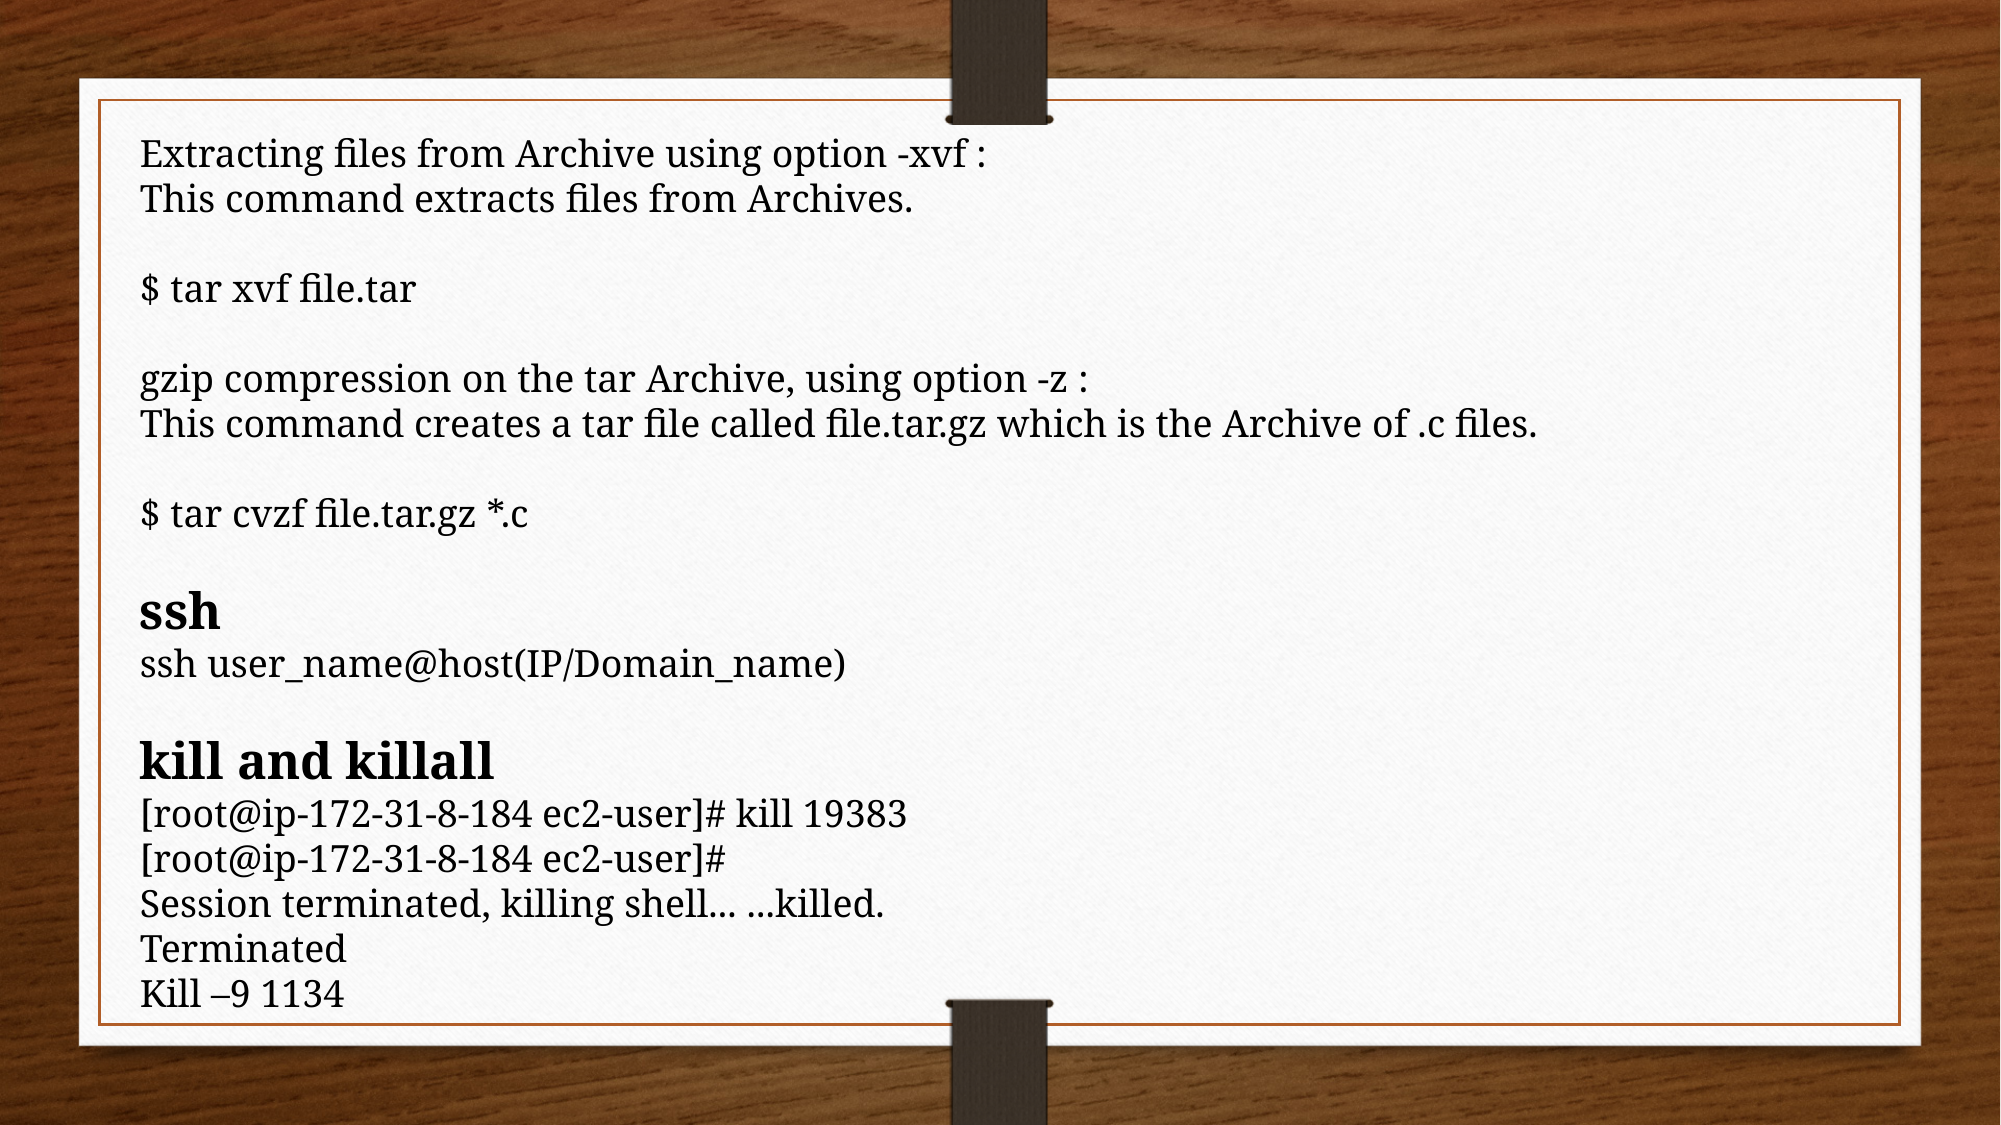

Extracting files from Archive using option -xvf :
This command extracts files from Archives.
$ tar xvf file.tar
gzip compression on the tar Archive, using option -z :
This command creates a tar file called file.tar.gz which is the Archive of .c files.
$ tar cvzf file.tar.gz *.c
ssh
ssh user_name@host(IP/Domain_name)
kill and killall
[root@ip-172-31-8-184 ec2-user]# kill 19383
[root@ip-172-31-8-184 ec2-user]#
Session terminated, killing shell... ...killed.
Terminated
Kill –9 1134